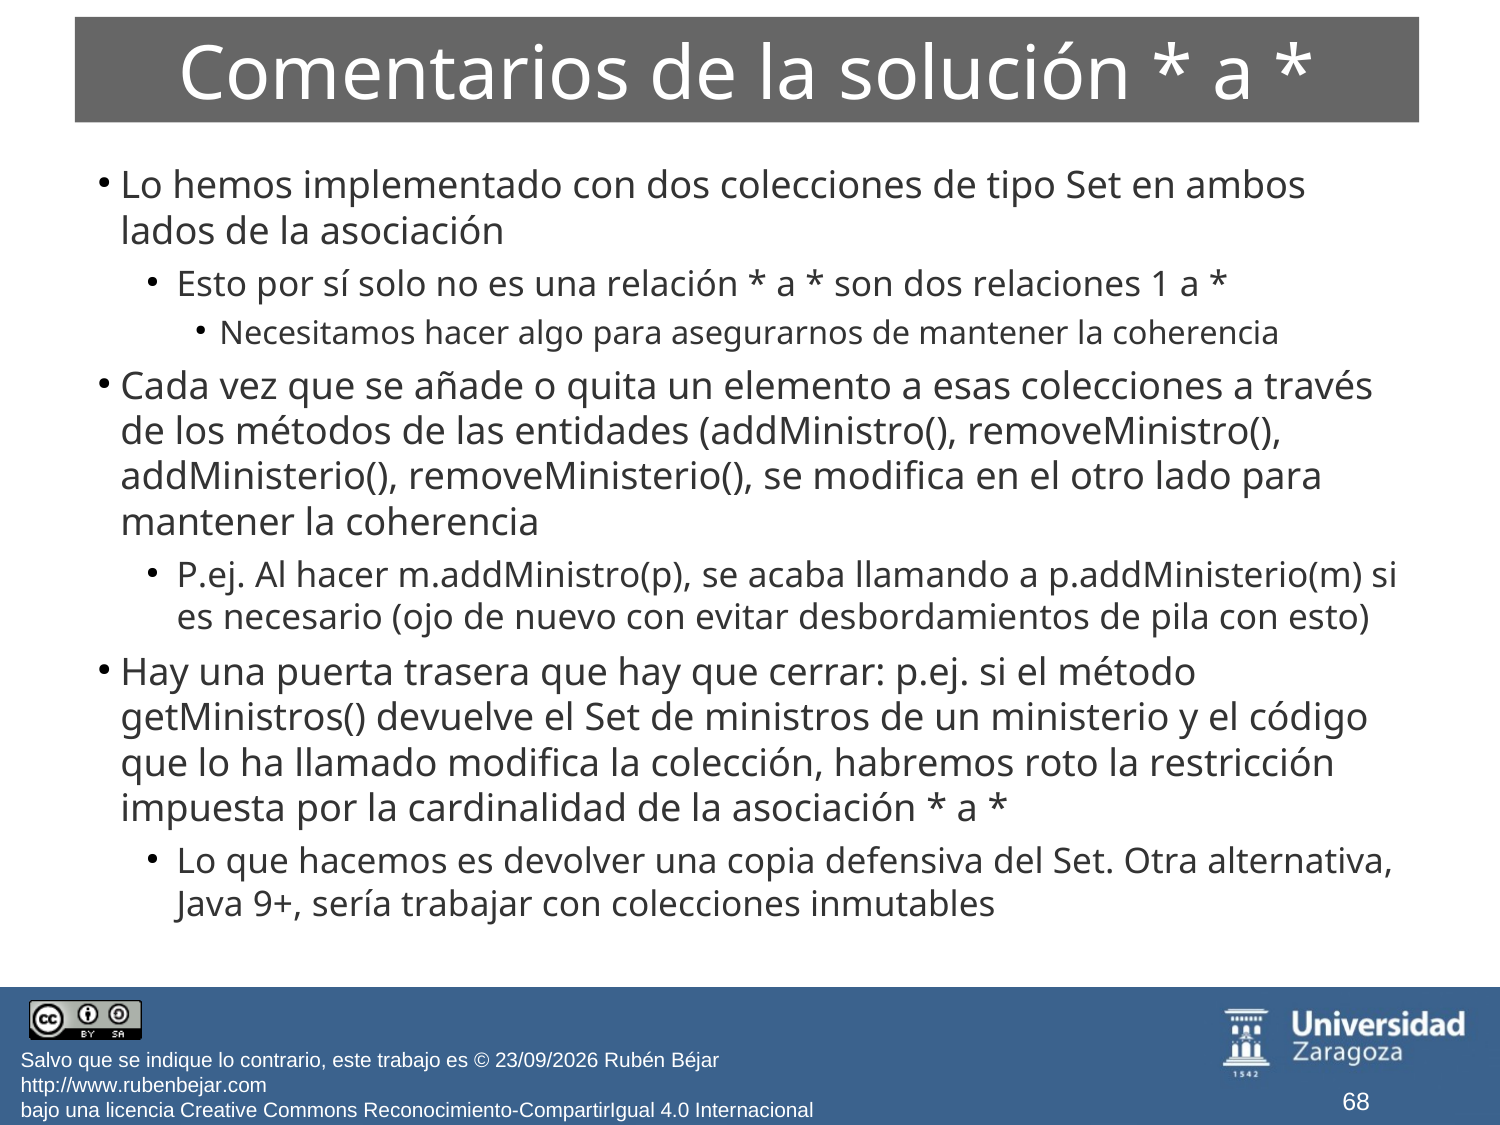

# Comentarios de la solución * a *
Lo hemos implementado con dos colecciones de tipo Set en ambos lados de la asociación
Esto por sí solo no es una relación * a * son dos relaciones 1 a *
Necesitamos hacer algo para asegurarnos de mantener la coherencia
Cada vez que se añade o quita un elemento a esas colecciones a través de los métodos de las entidades (addMinistro(), removeMinistro(), addMinisterio(), removeMinisterio(), se modifica en el otro lado para mantener la coherencia
P.ej. Al hacer m.addMinistro(p), se acaba llamando a p.addMinisterio(m) si es necesario (ojo de nuevo con evitar desbordamientos de pila con esto)
Hay una puerta trasera que hay que cerrar: p.ej. si el método getMinistros() devuelve el Set de ministros de un ministerio y el código que lo ha llamado modifica la colección, habremos roto la restricción impuesta por la cardinalidad de la asociación * a *
Lo que hacemos es devolver una copia defensiva del Set. Otra alternativa, Java 9+, sería trabajar con colecciones inmutables